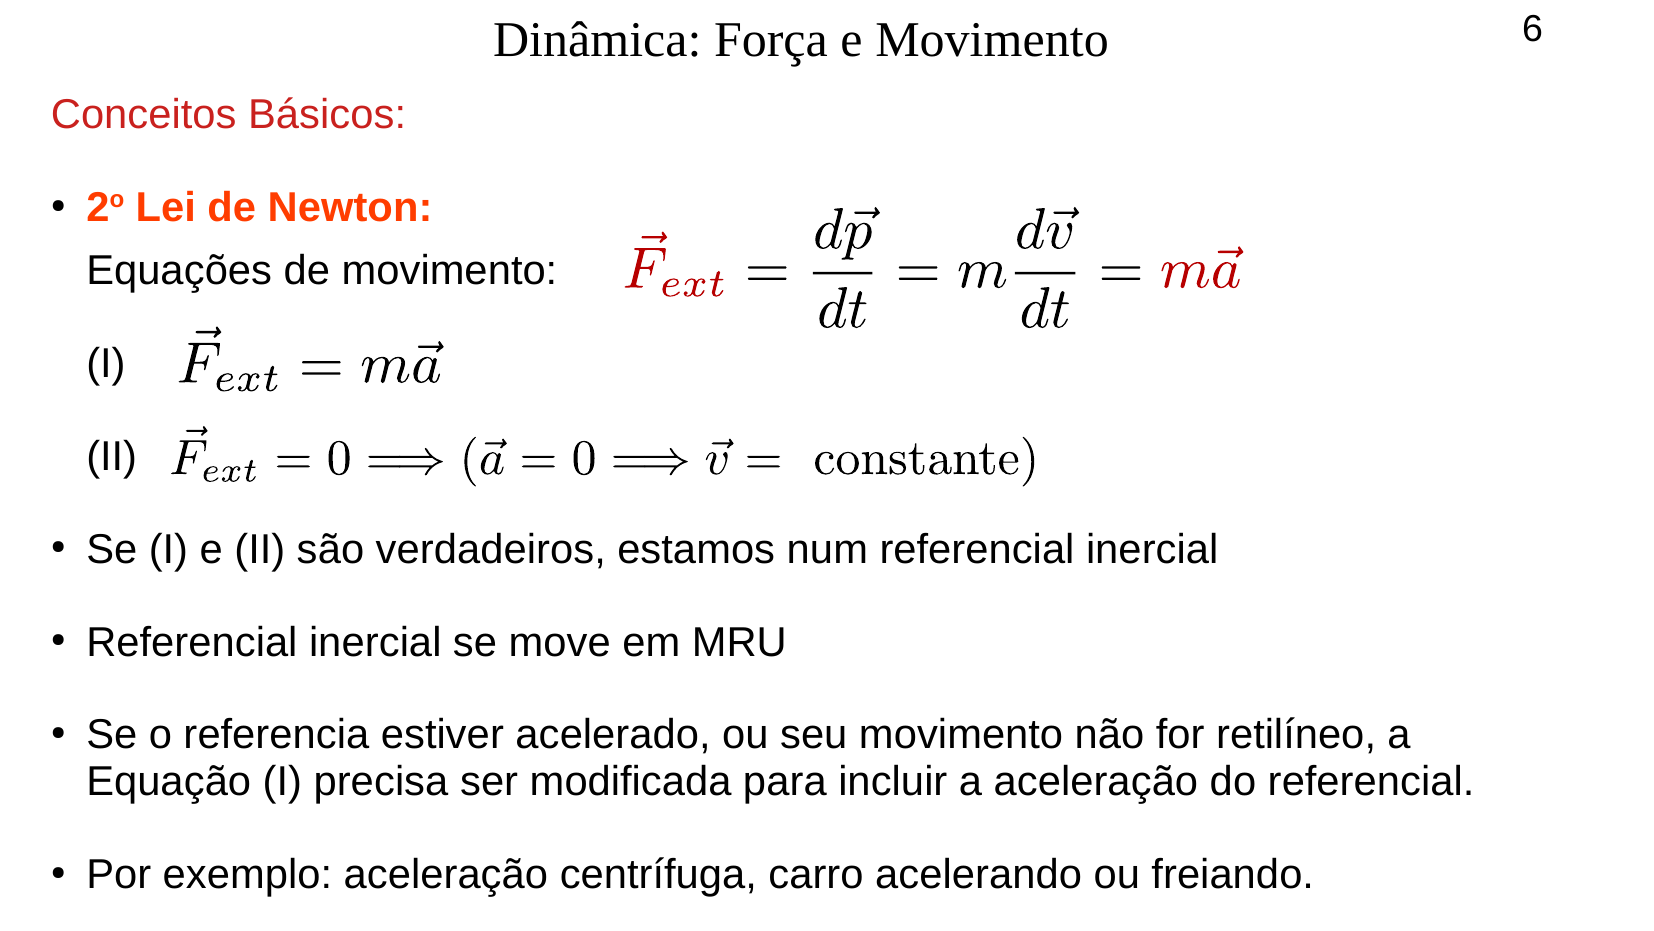

Dinâmica: Força e Movimento
Conceitos Básicos:
2o Lei de Newton:
Equações de movimento:
(I)
(II)
Se (I) e (II) são verdadeiros, estamos num referencial inercial
Referencial inercial se move em MRU
Se o referencia estiver acelerado, ou seu movimento não for retilíneo, a Equação (I) precisa ser modificada para incluir a aceleração do referencial.
Por exemplo: aceleração centrífuga, carro acelerando ou freiando.